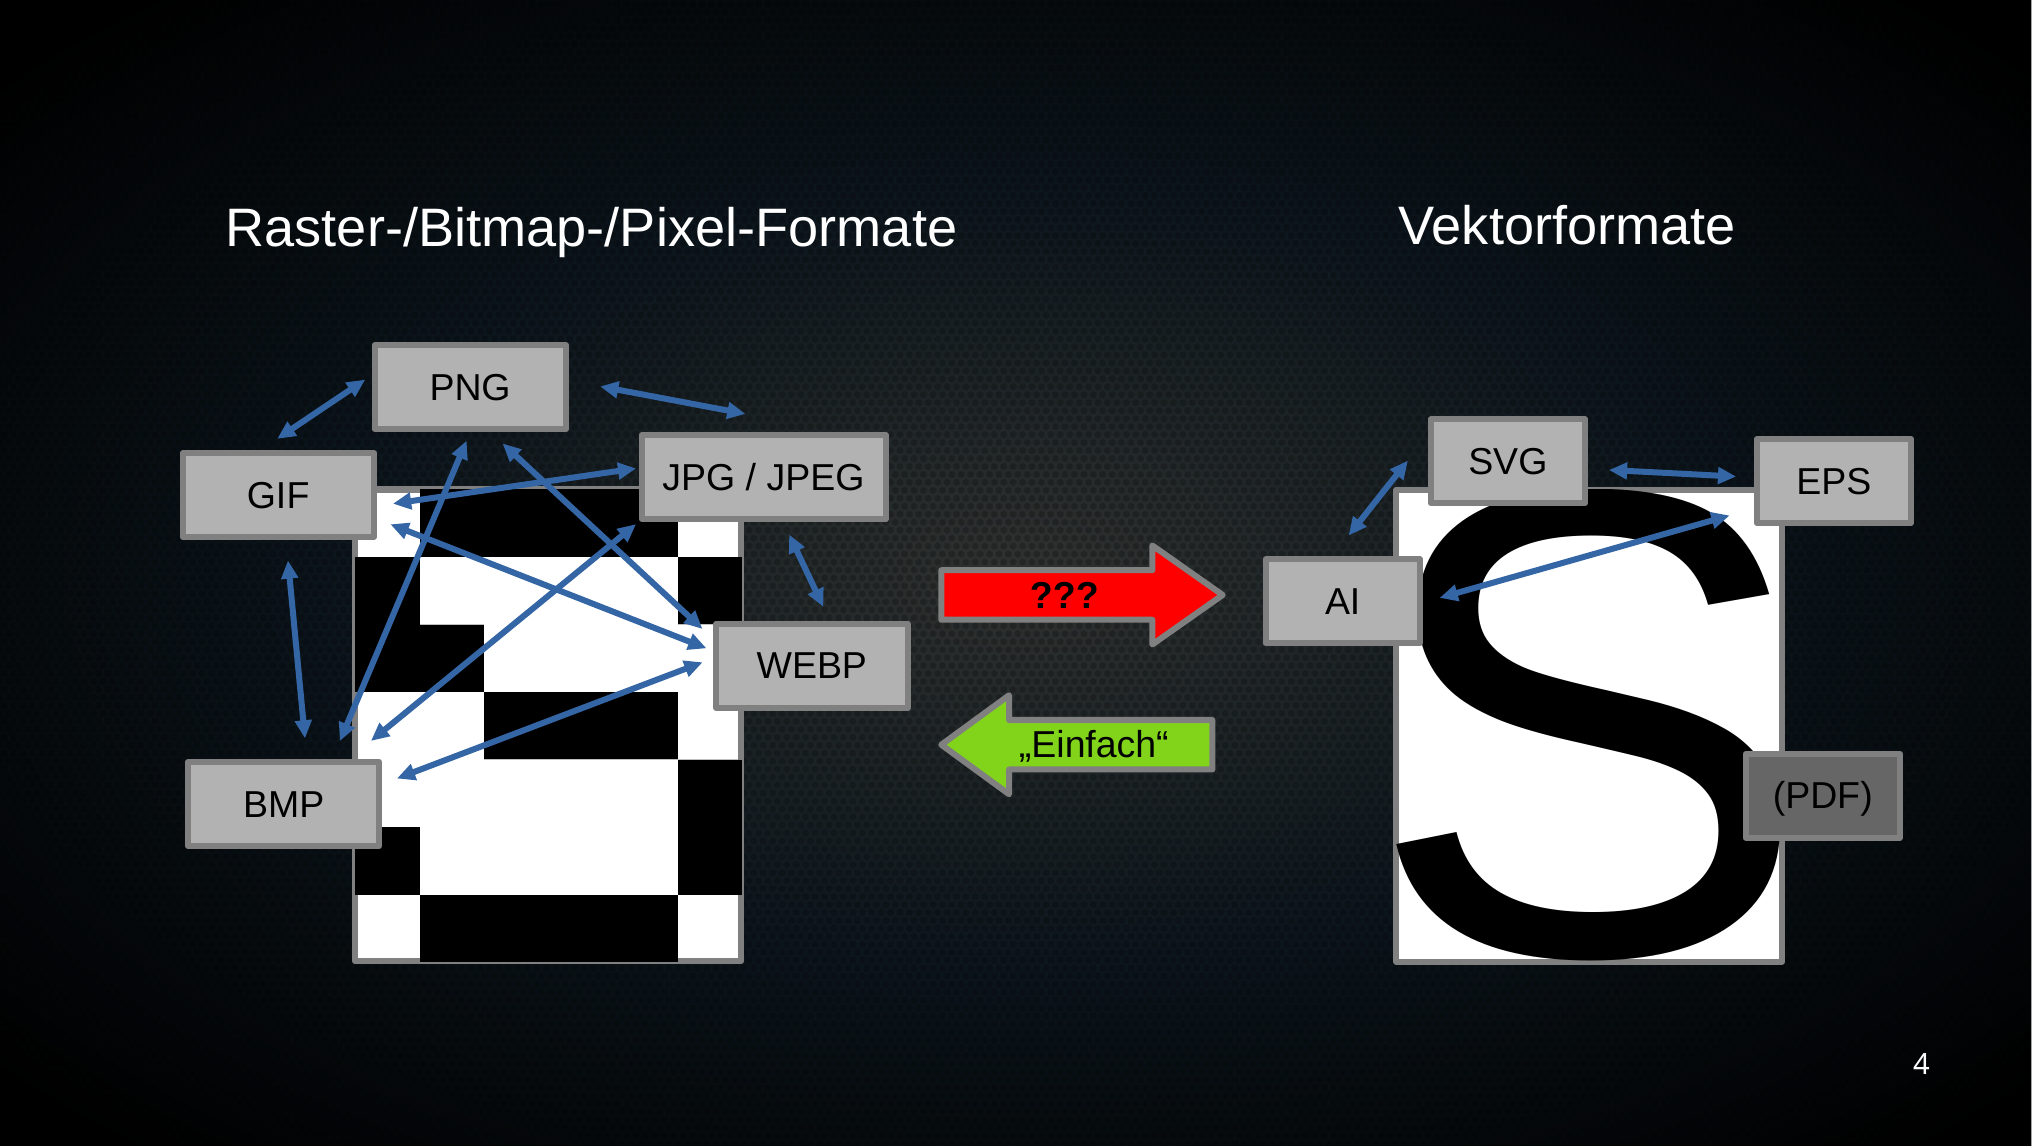

Vektorformate
Raster-/Bitmap-/Pixel-Formate
PNG
JPG / JPEG
GIF
WEBP
BMP
SVG
EPS
AI
(PDF)
???
„Einfach“
4